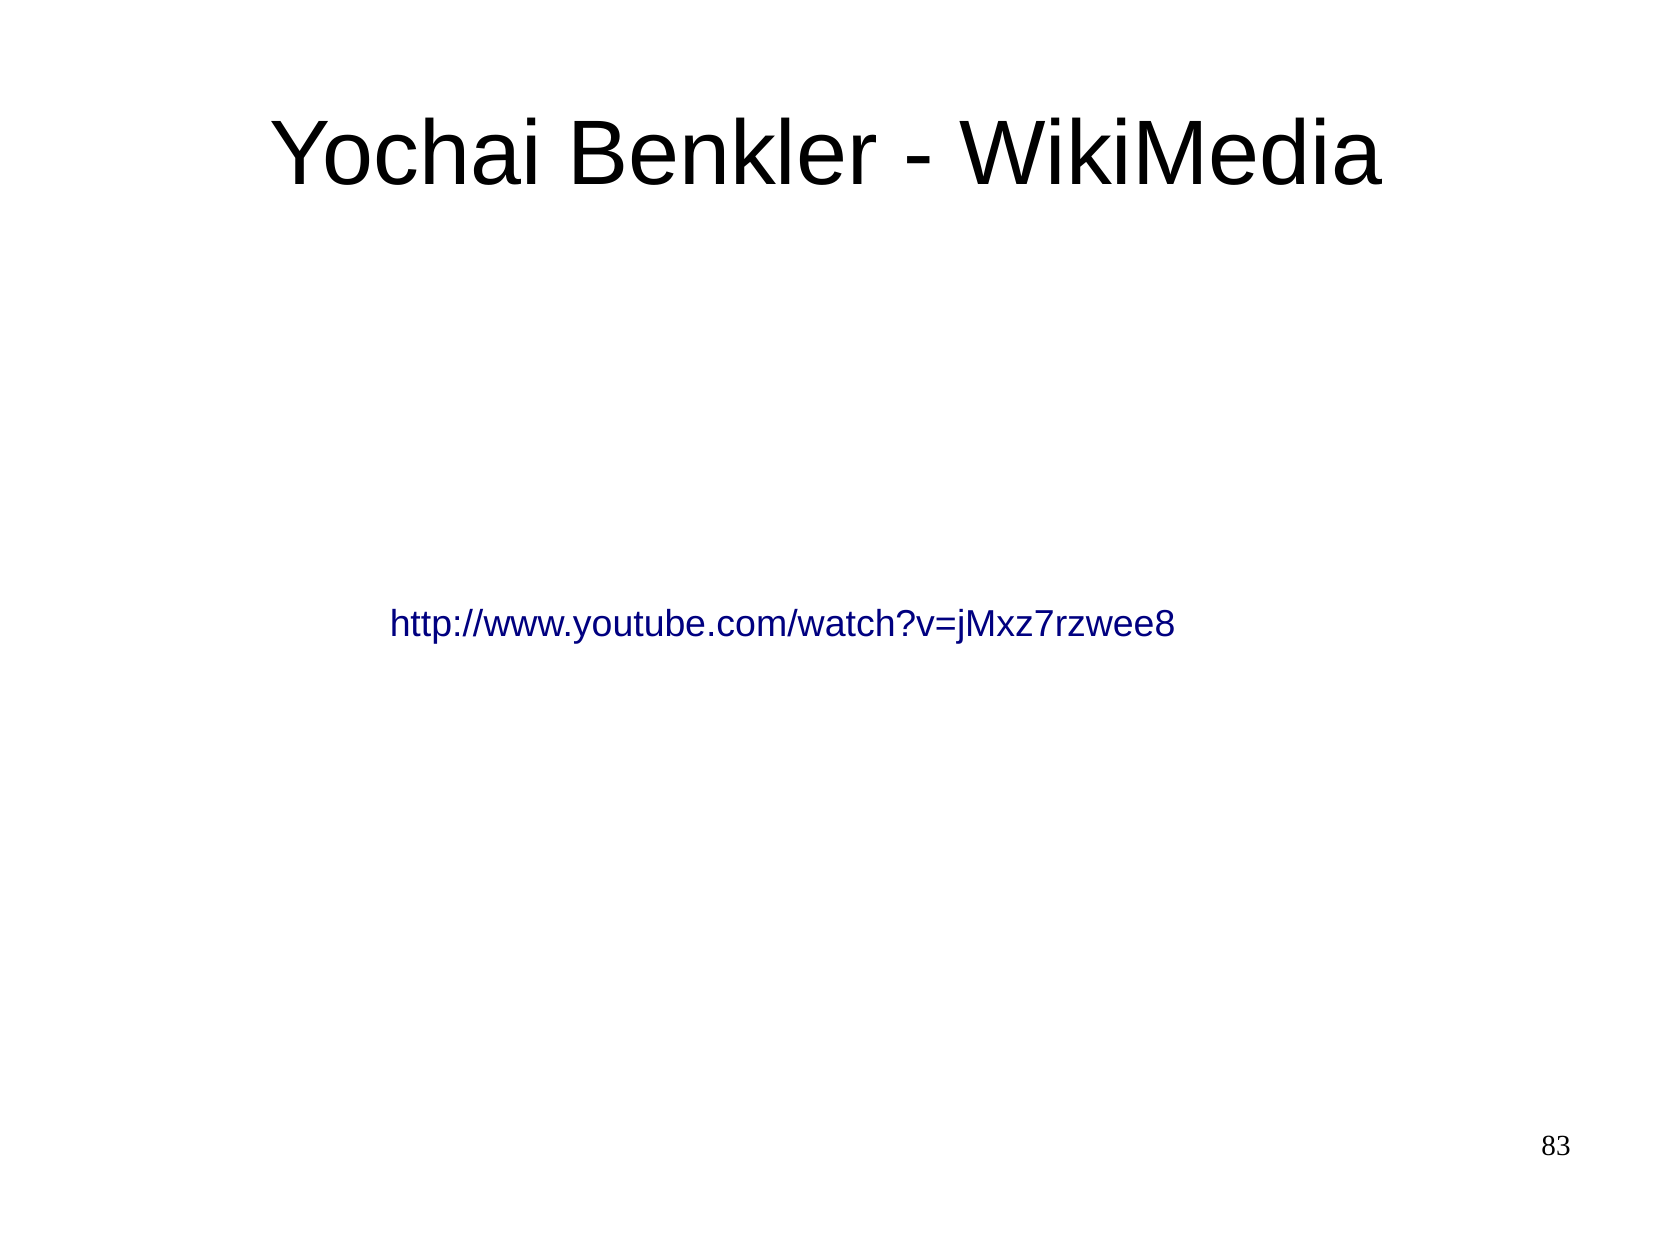

# Yochai Benkler - WikiMedia
http://www.youtube.com/watch?v=jMxz7rzwee8
83